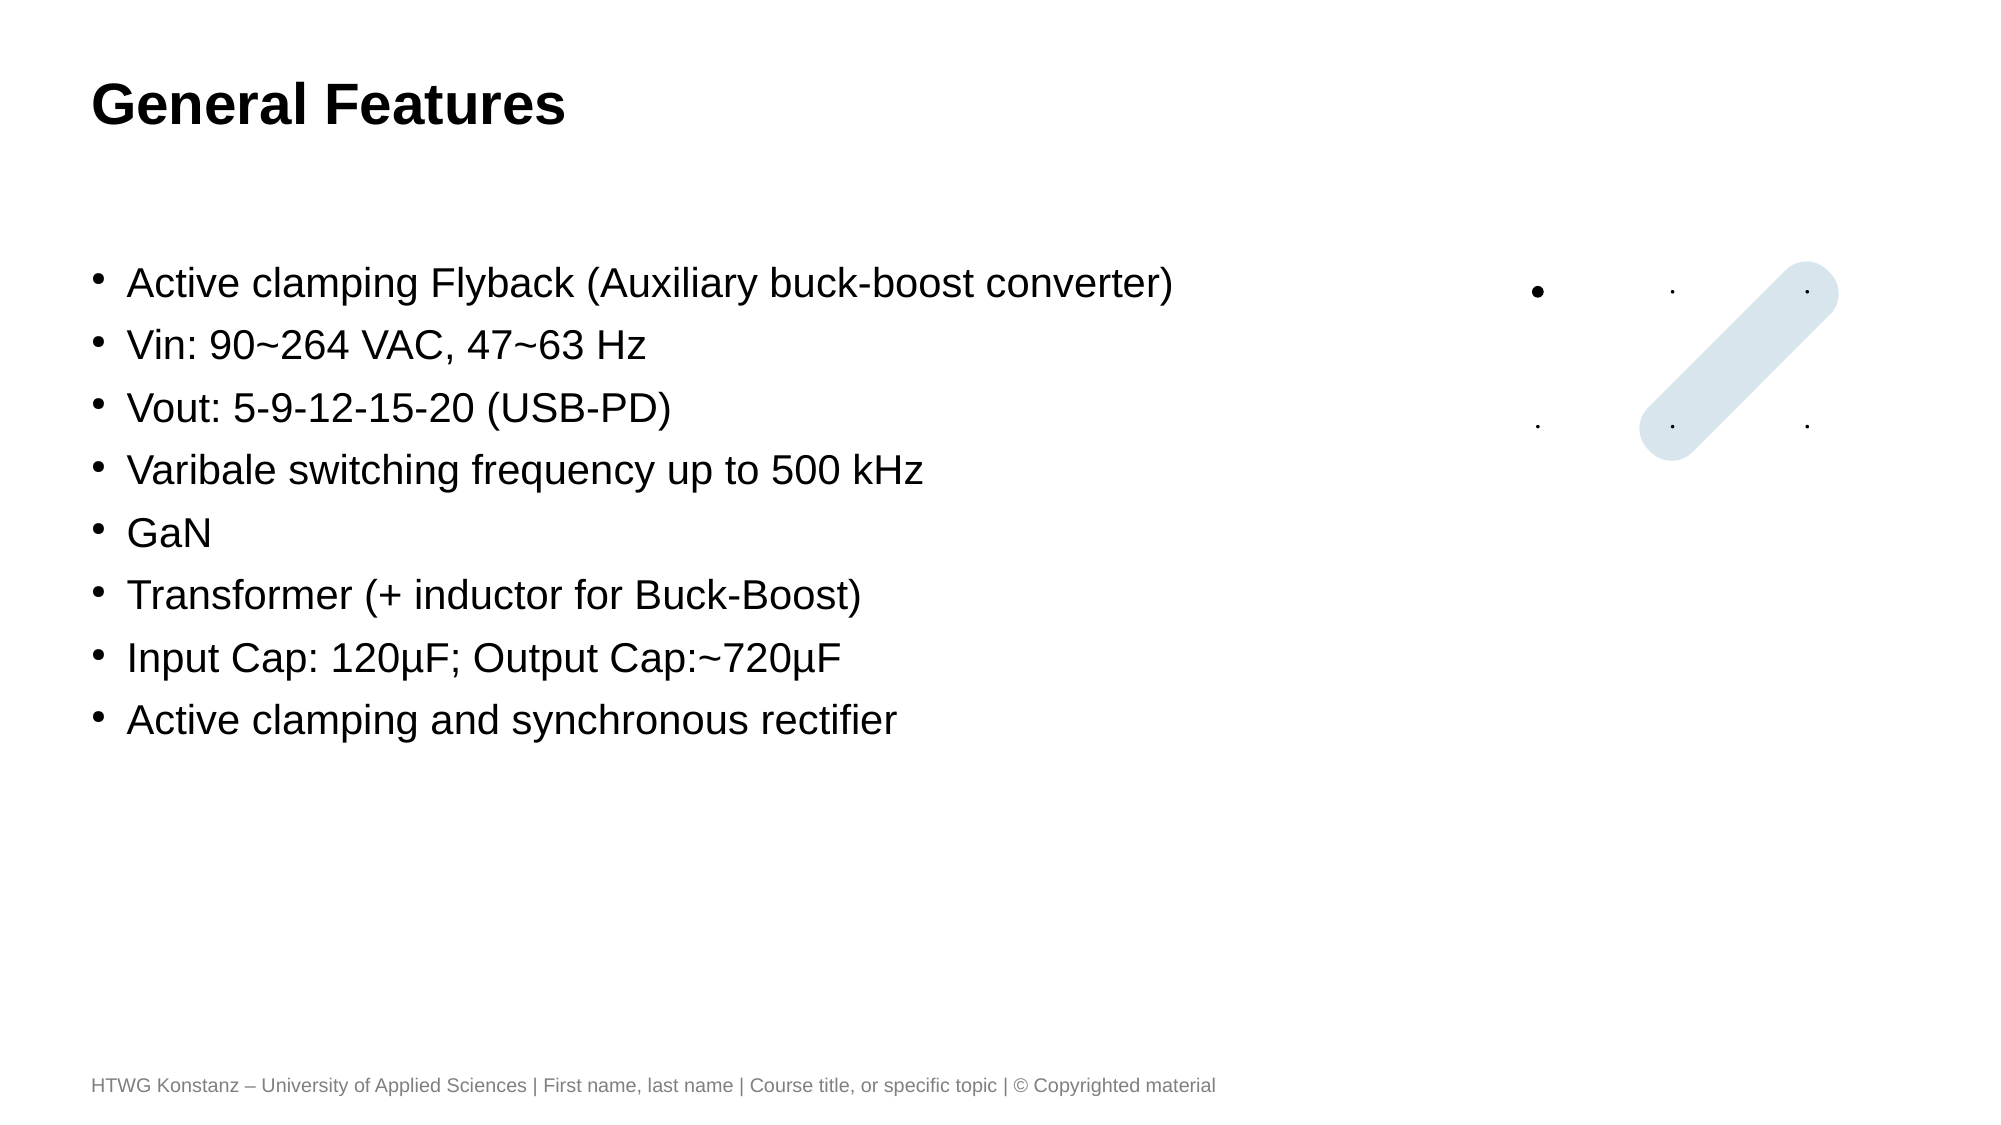

# General Features
Active clamping Flyback (Auxiliary buck-boost converter)
Vin: 90~264 VAC, 47~63 Hz
Vout: 5-9-12-15-20 (USB-PD)
Varibale switching frequency up to 500 kHz
GaN
Transformer (+ inductor for Buck-Boost)
Input Cap: 120µF; Output Cap:~720µF
Active clamping and synchronous rectifier
HTWG Konstanz – University of Applied Sciences | First name, last name | Course title, or specific topic | © Copyrighted material